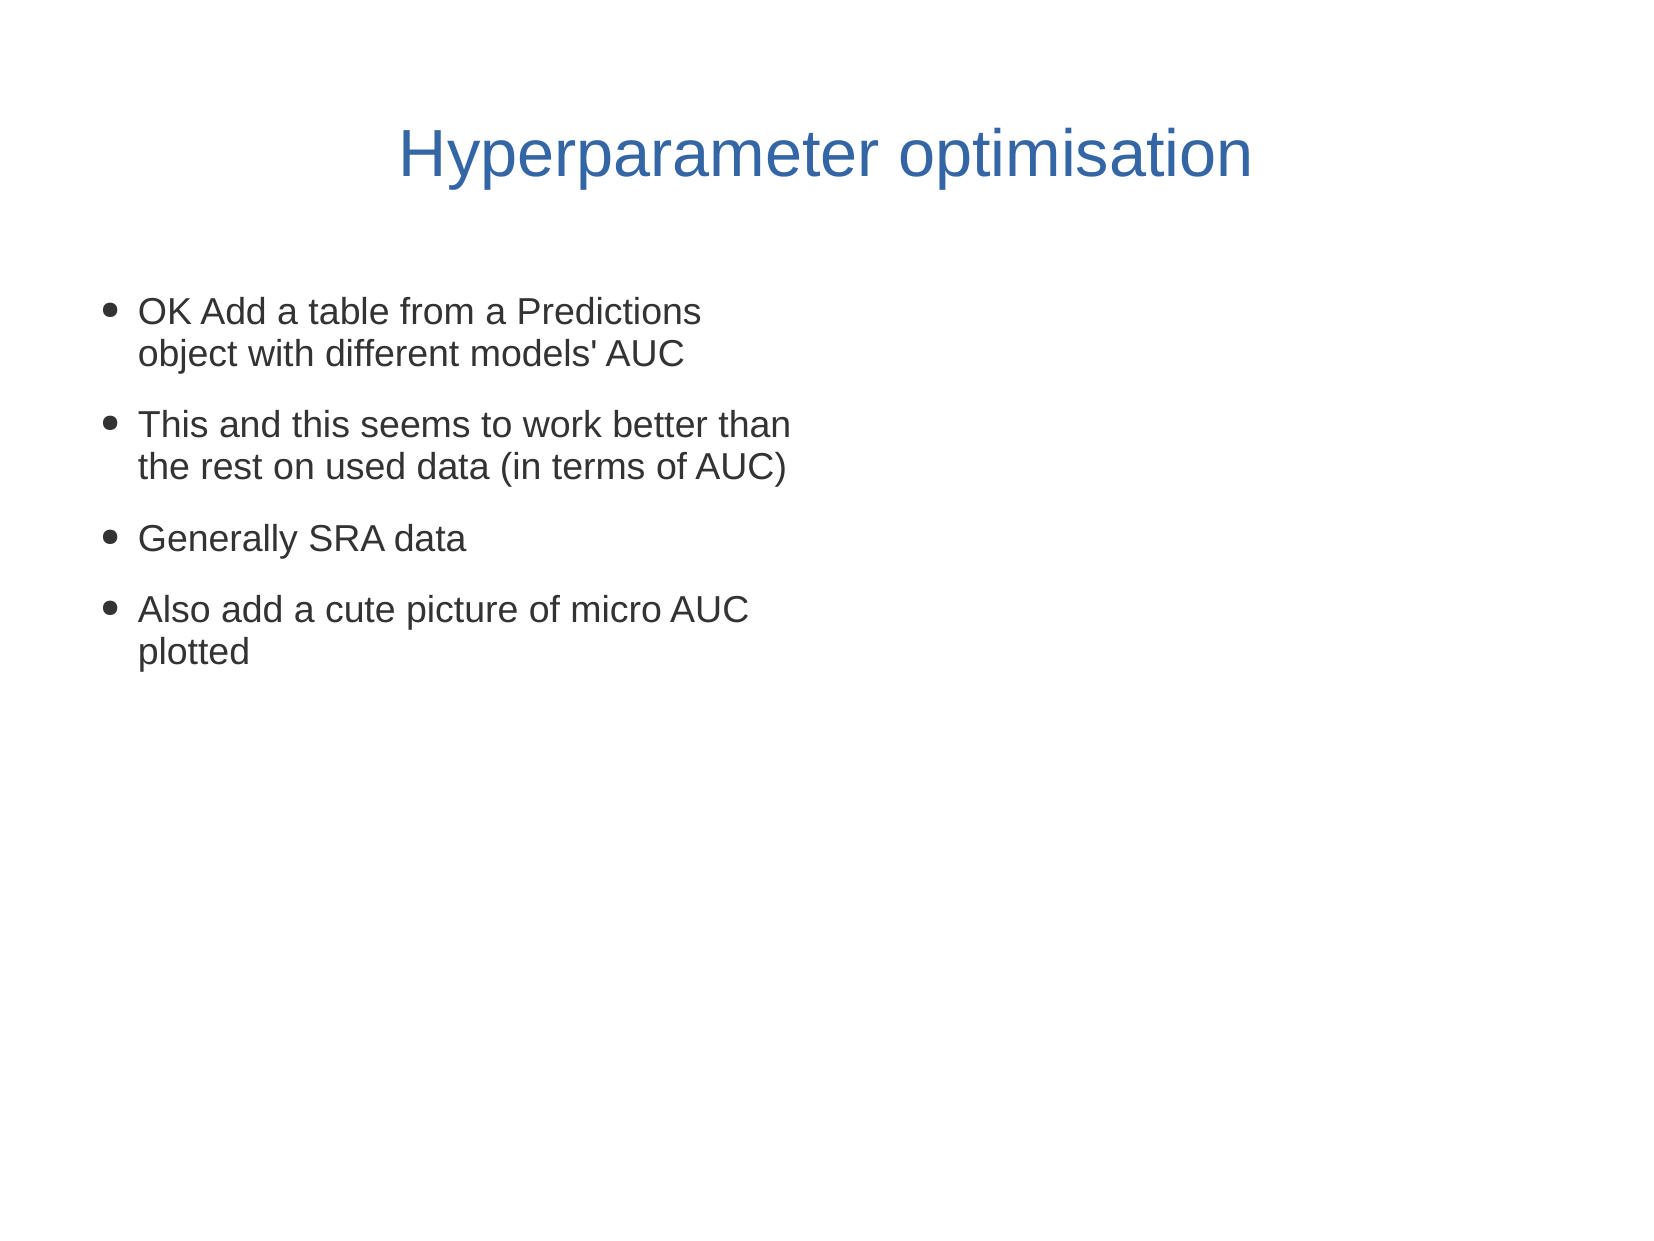

# Hyperparameter optimisation
OK Add a table from a Predictions object with different models' AUC
This and this seems to work better than the rest on used data (in terms of AUC)
Generally SRA data
Also add a cute picture of micro AUC plotted